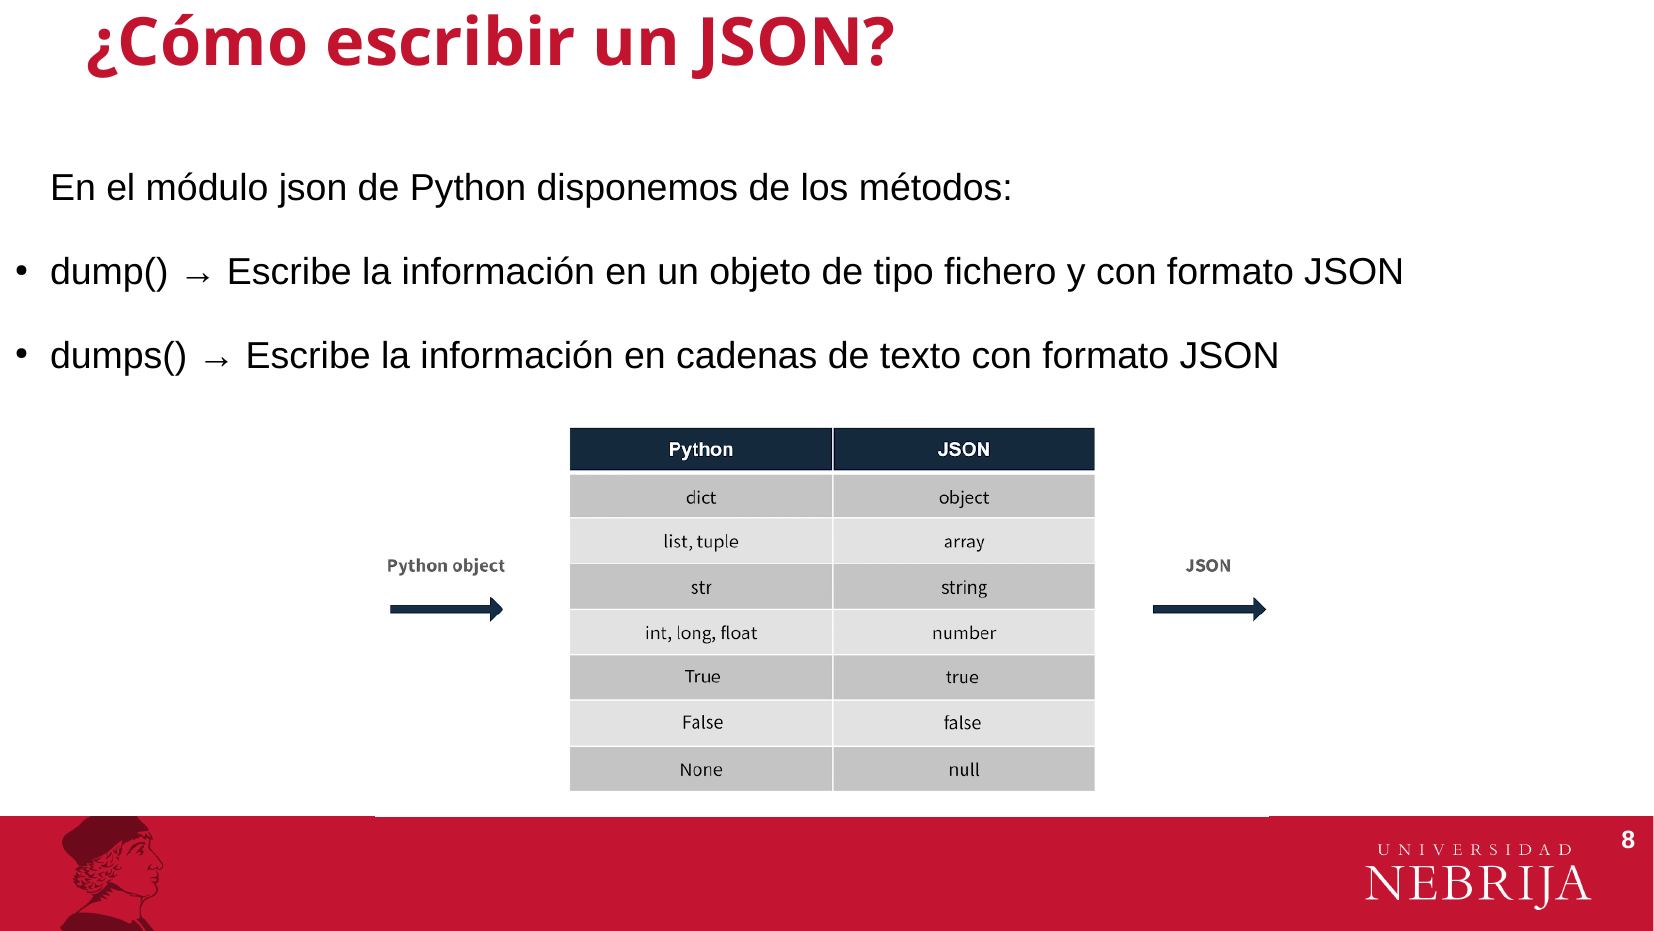

¿Cómo escribir un JSON?
En el módulo json de Python disponemos de los métodos:
dump() → Escribe la información en un objeto de tipo fichero y con formato JSON
dumps() → Escribe la información en cadenas de texto con formato JSON